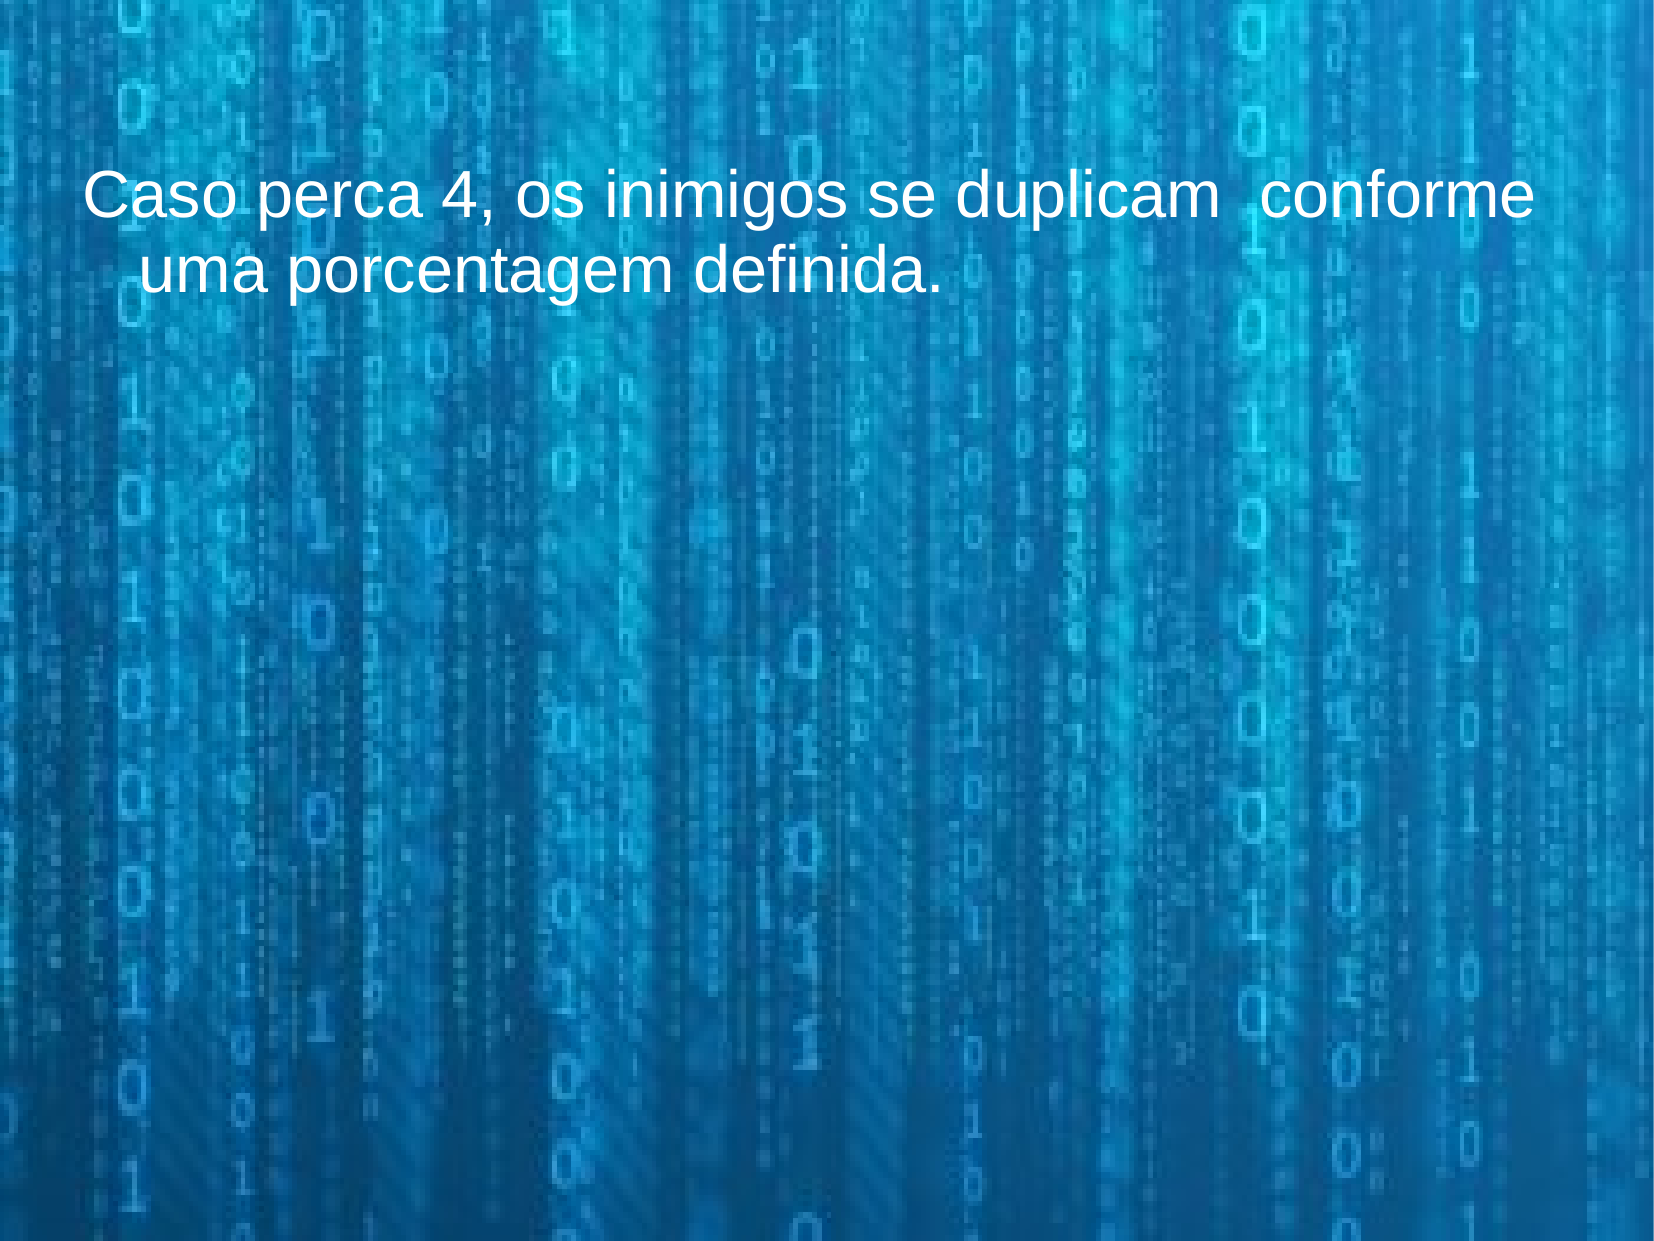

# Caso perca 4, os inimigos se duplicam conforme uma porcentagem definida.